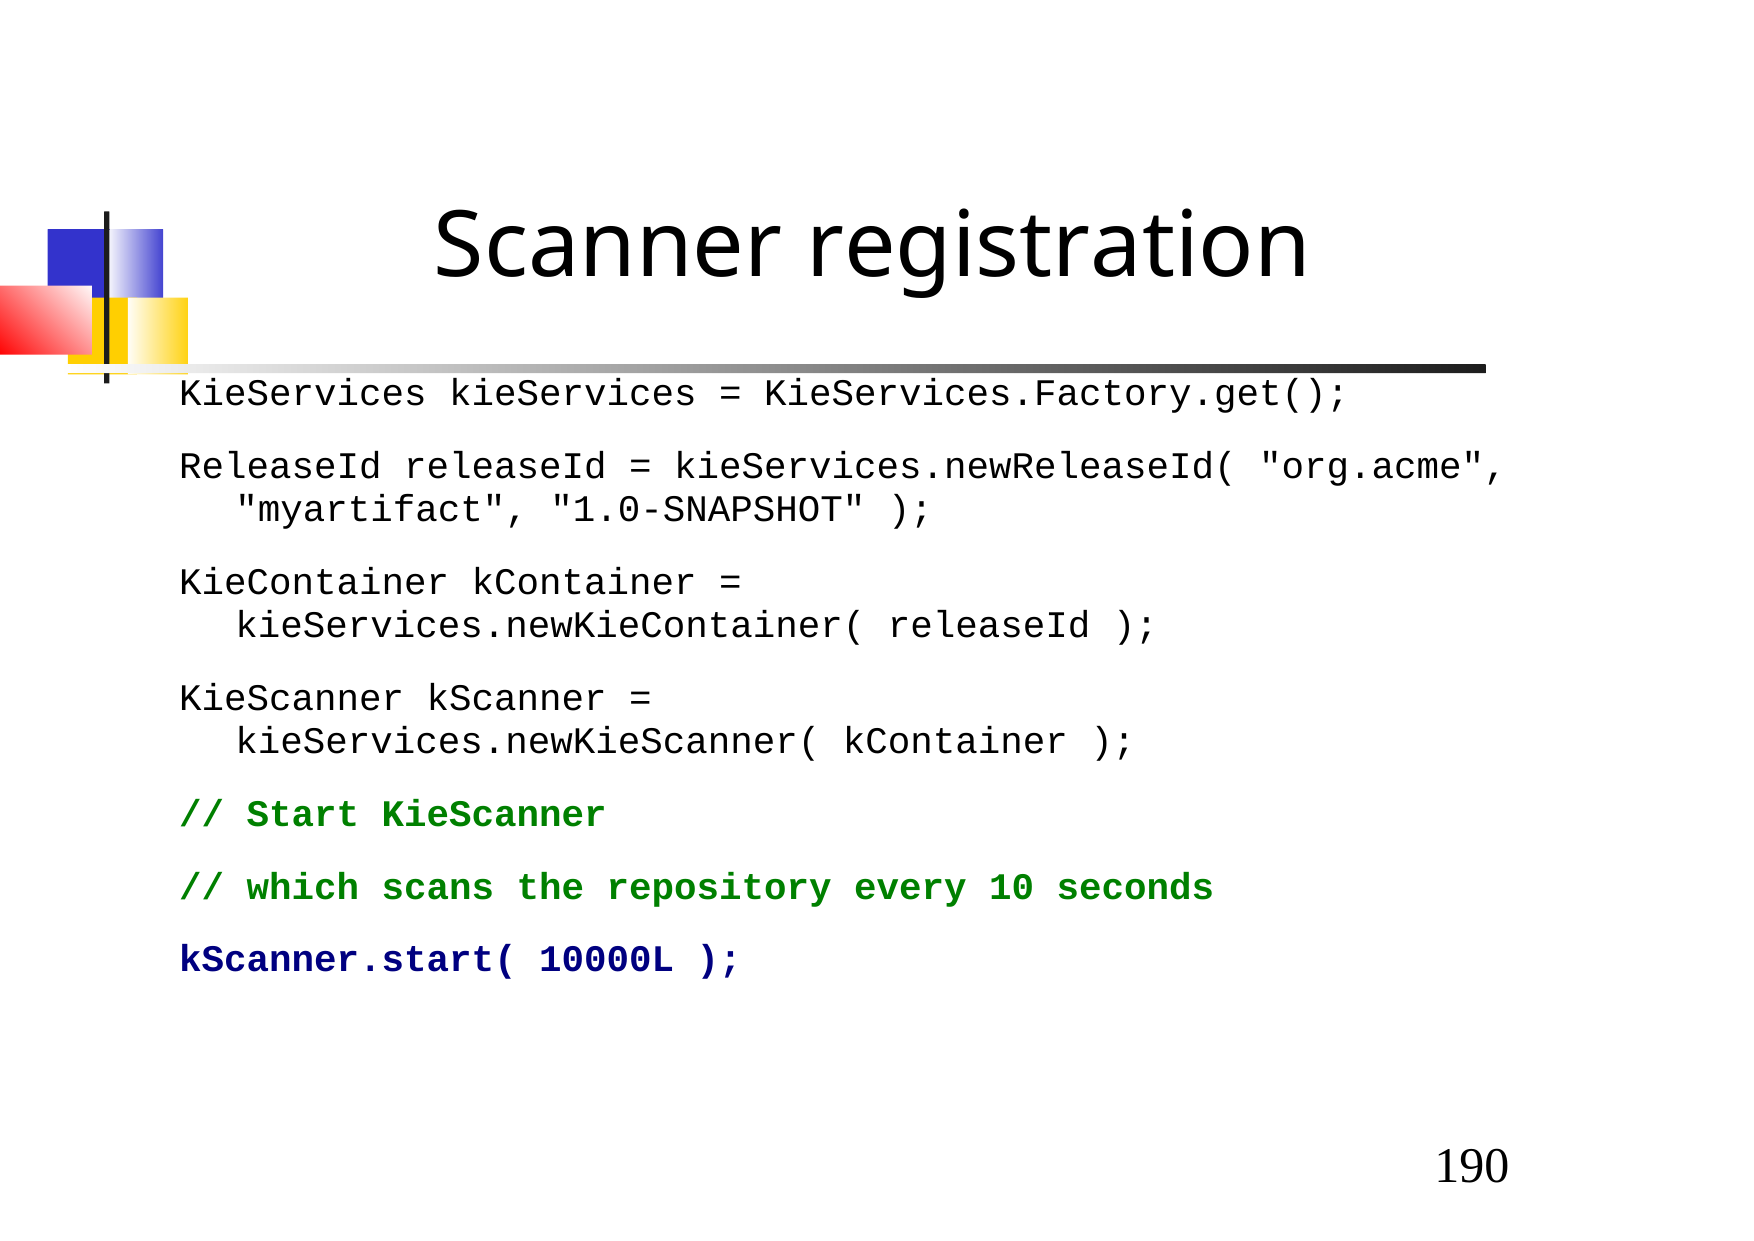

# Scanner registration
KieServices kieServices = KieServices.Factory.get();
ReleaseId releaseId = kieServices.newReleaseId( "org.acme", "myartifact", "1.0-SNAPSHOT" );
KieContainer kContainer = kieServices.newKieContainer( releaseId );
KieScanner kScanner = kieServices.newKieScanner( kContainer );
// Start KieScanner
// which scans the repository every 10 seconds
kScanner.start( 10000L );